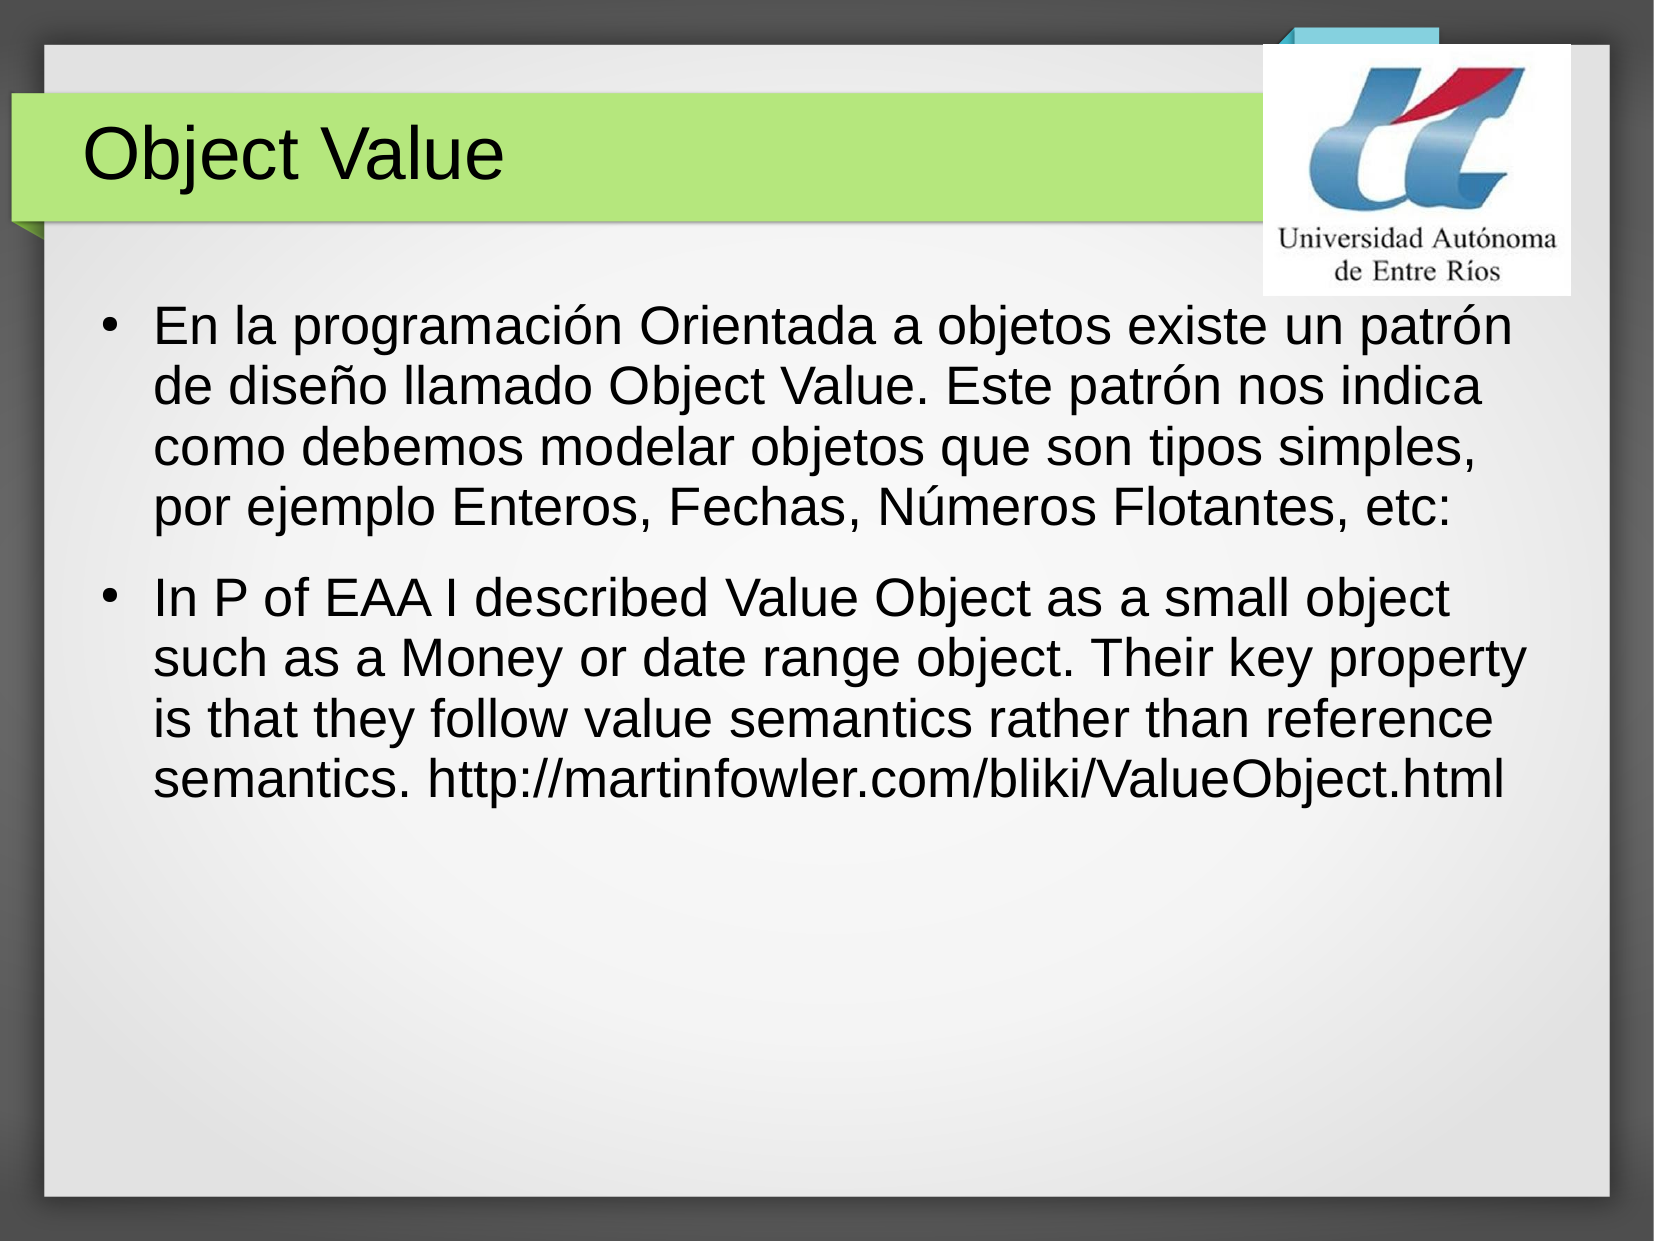

# Object Value
En la programación Orientada a objetos existe un patrón de diseño llamado Object Value. Este patrón nos indica como debemos modelar objetos que son tipos simples, por ejemplo Enteros, Fechas, Números Flotantes, etc:
In P of EAA I described Value Object as a small object such as a Money or date range object. Their key property is that they follow value semantics rather than reference semantics. http://martinfowler.com/bliki/ValueObject.html